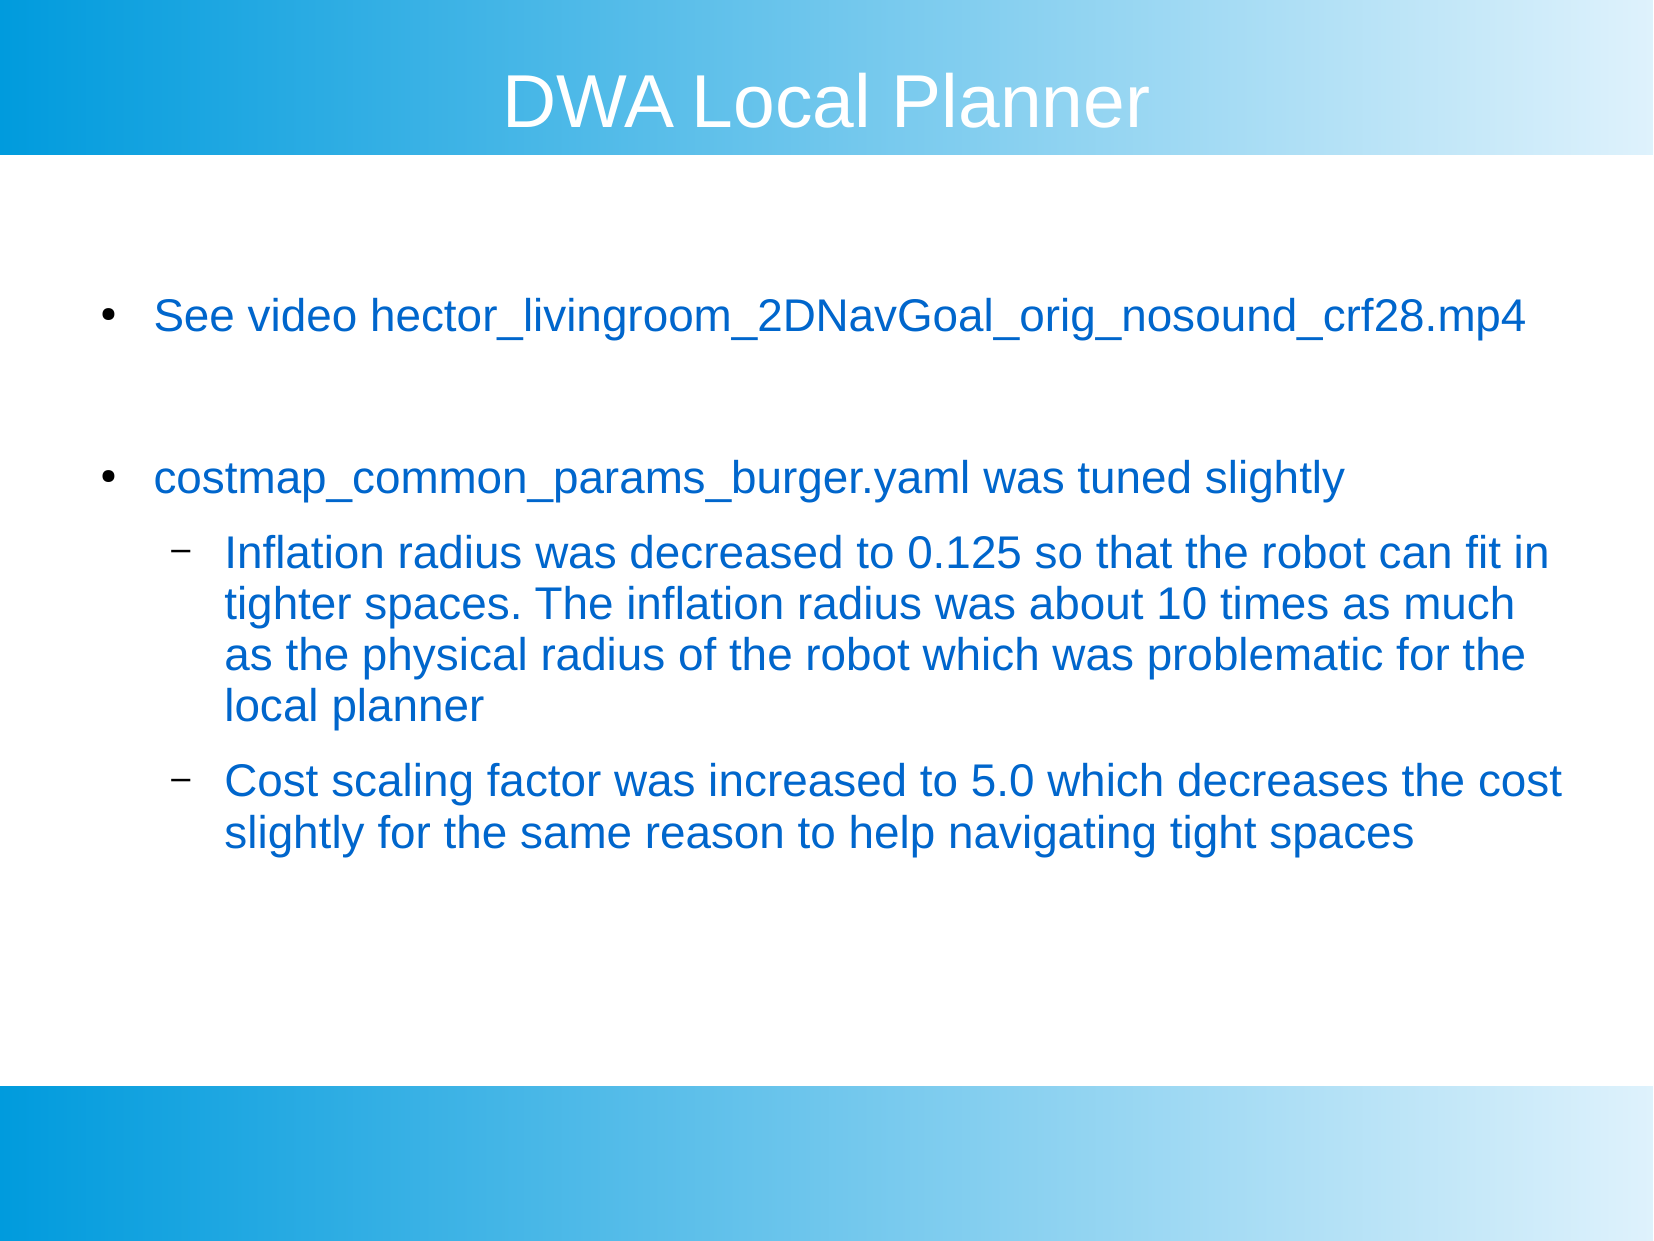

# DWA Local Planner
See video hector_livingroom_2DNavGoal_orig_nosound_crf28.mp4
costmap_common_params_burger.yaml was tuned slightly
Inflation radius was decreased to 0.125 so that the robot can fit in tighter spaces. The inflation radius was about 10 times as much as the physical radius of the robot which was problematic for the local planner
Cost scaling factor was increased to 5.0 which decreases the cost slightly for the same reason to help navigating tight spaces